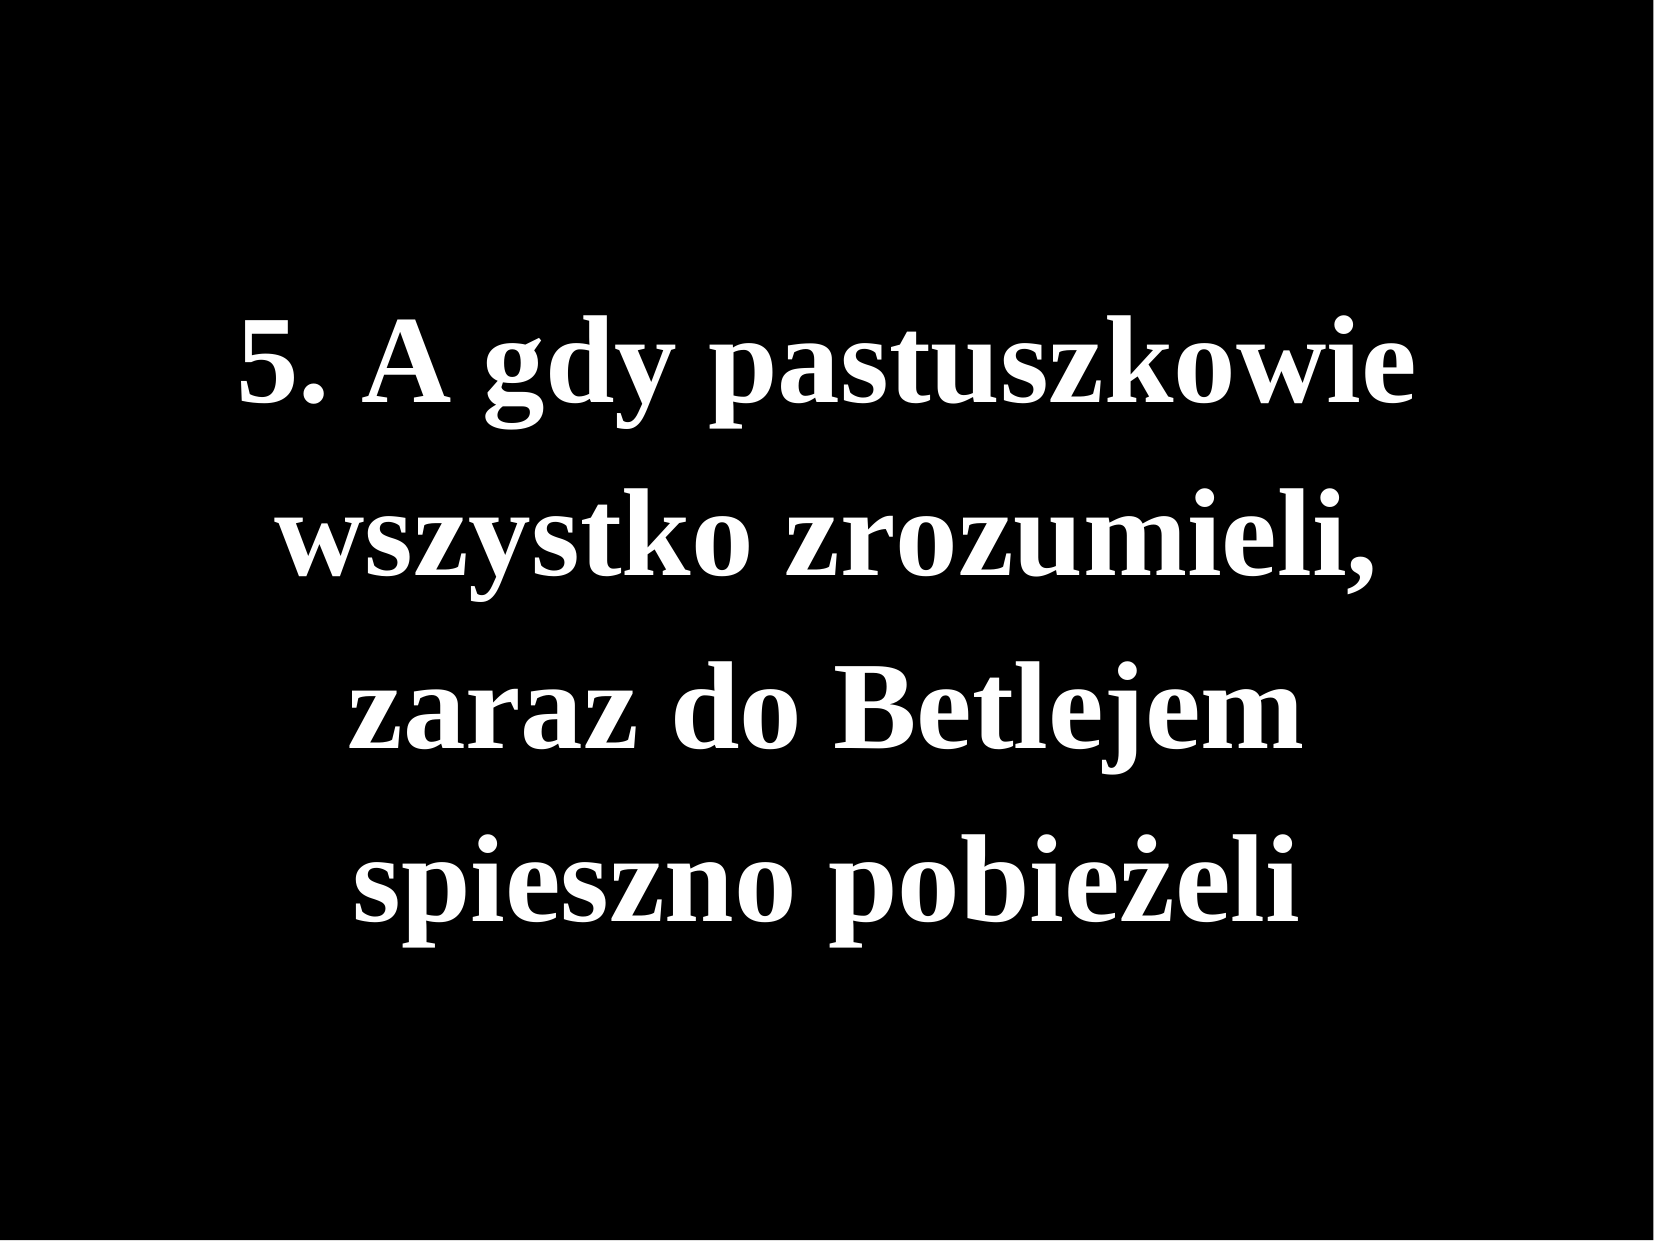

# 5. A gdy pastuszkowie ppp wszystko zrozumieli, ppp zaraz do Betlejem ppp spieszno pobieżeli